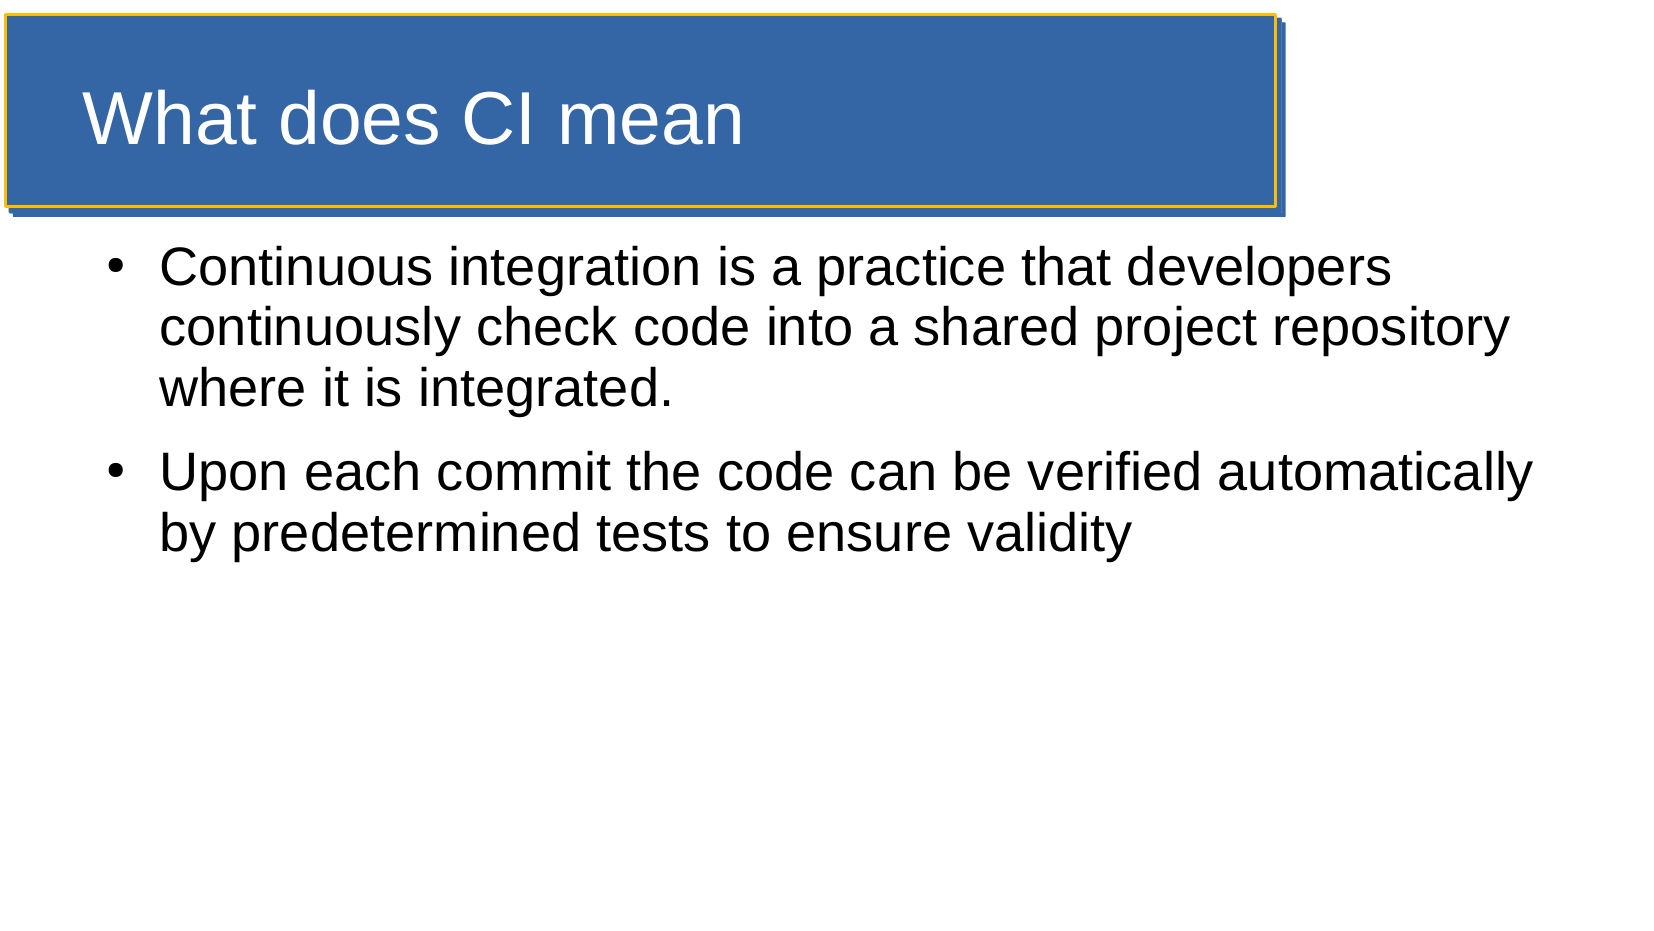

# What does CI mean
Continuous integration is a practice that developers continuously check code into a shared project repository where it is integrated.
Upon each commit the code can be verified automatically by predetermined tests to ensure validity